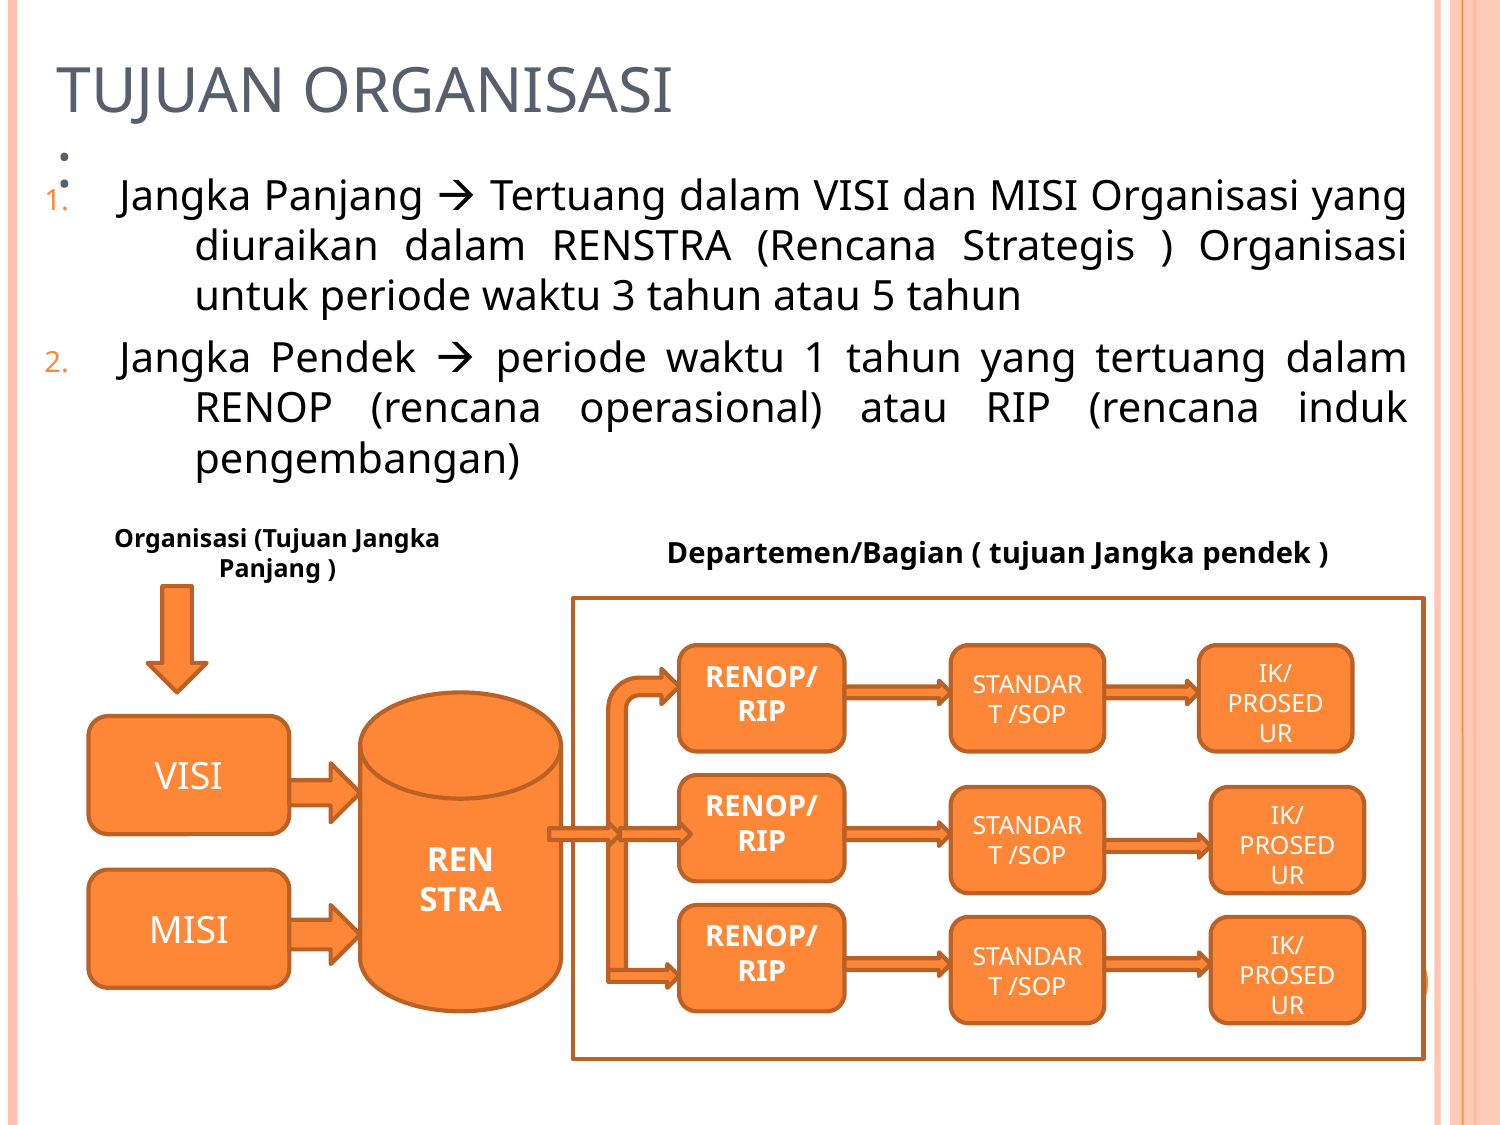

# Tujuan Organisasi :
Jangka Panjang  Tertuang dalam VISI dan MISI Organisasi yang diuraikan dalam RENSTRA (Rencana Strategis ) Organisasi untuk periode waktu 3 tahun atau 5 tahun
Jangka Pendek  periode waktu 1 tahun yang tertuang dalam RENOP (rencana operasional) atau RIP (rencana induk pengembangan)
Organisasi (Tujuan Jangka Panjang )
Departemen/Bagian ( tujuan Jangka pendek )
RENOP/RIP
STANDART /SOP
IK/PROSEDUR
REN
STRA
VISI
RENOP/RIP
STANDART /SOP
IK/PROSEDUR
MISI
RENOP/RIP
STANDART /SOP
IK/PROSEDUR